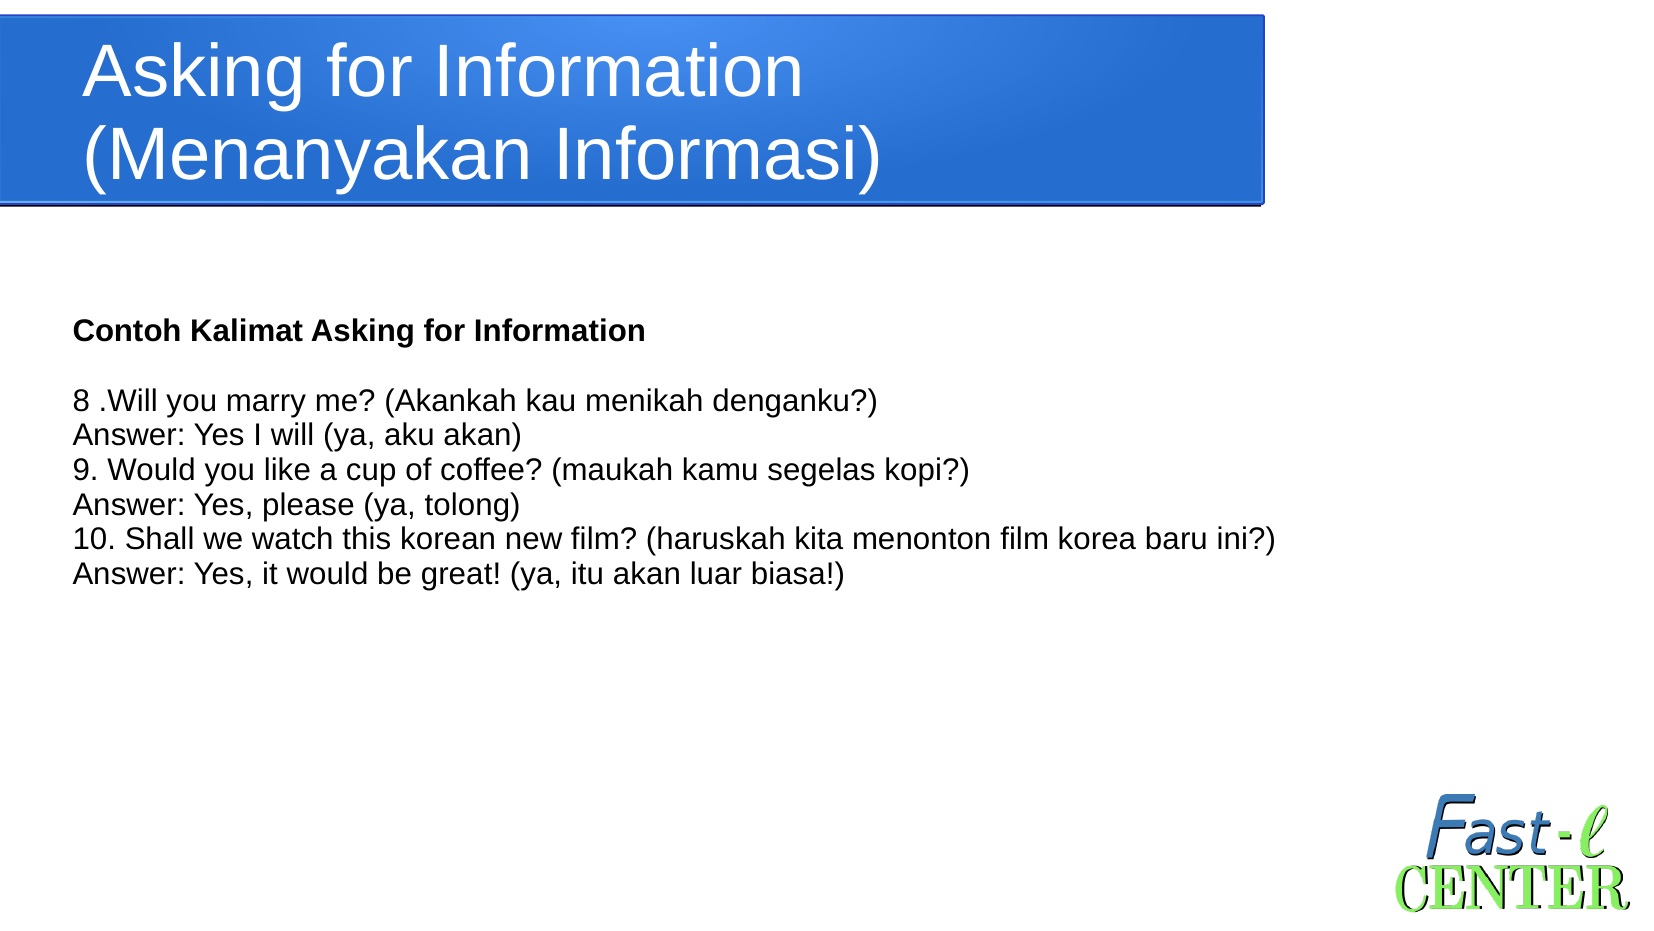

# Asking for Information (Menanyakan Informasi)
Contoh Kalimat Asking for Information
8 .Will you marry me? (Akankah kau menikah denganku?)
Answer: Yes I will (ya, aku akan)
9. Would you like a cup of coffee? (maukah kamu segelas kopi?)
Answer: Yes, please (ya, tolong)
10. Shall we watch this korean new film? (haruskah kita menonton film korea baru ini?)
Answer: Yes, it would be great! (ya, itu akan luar biasa!)